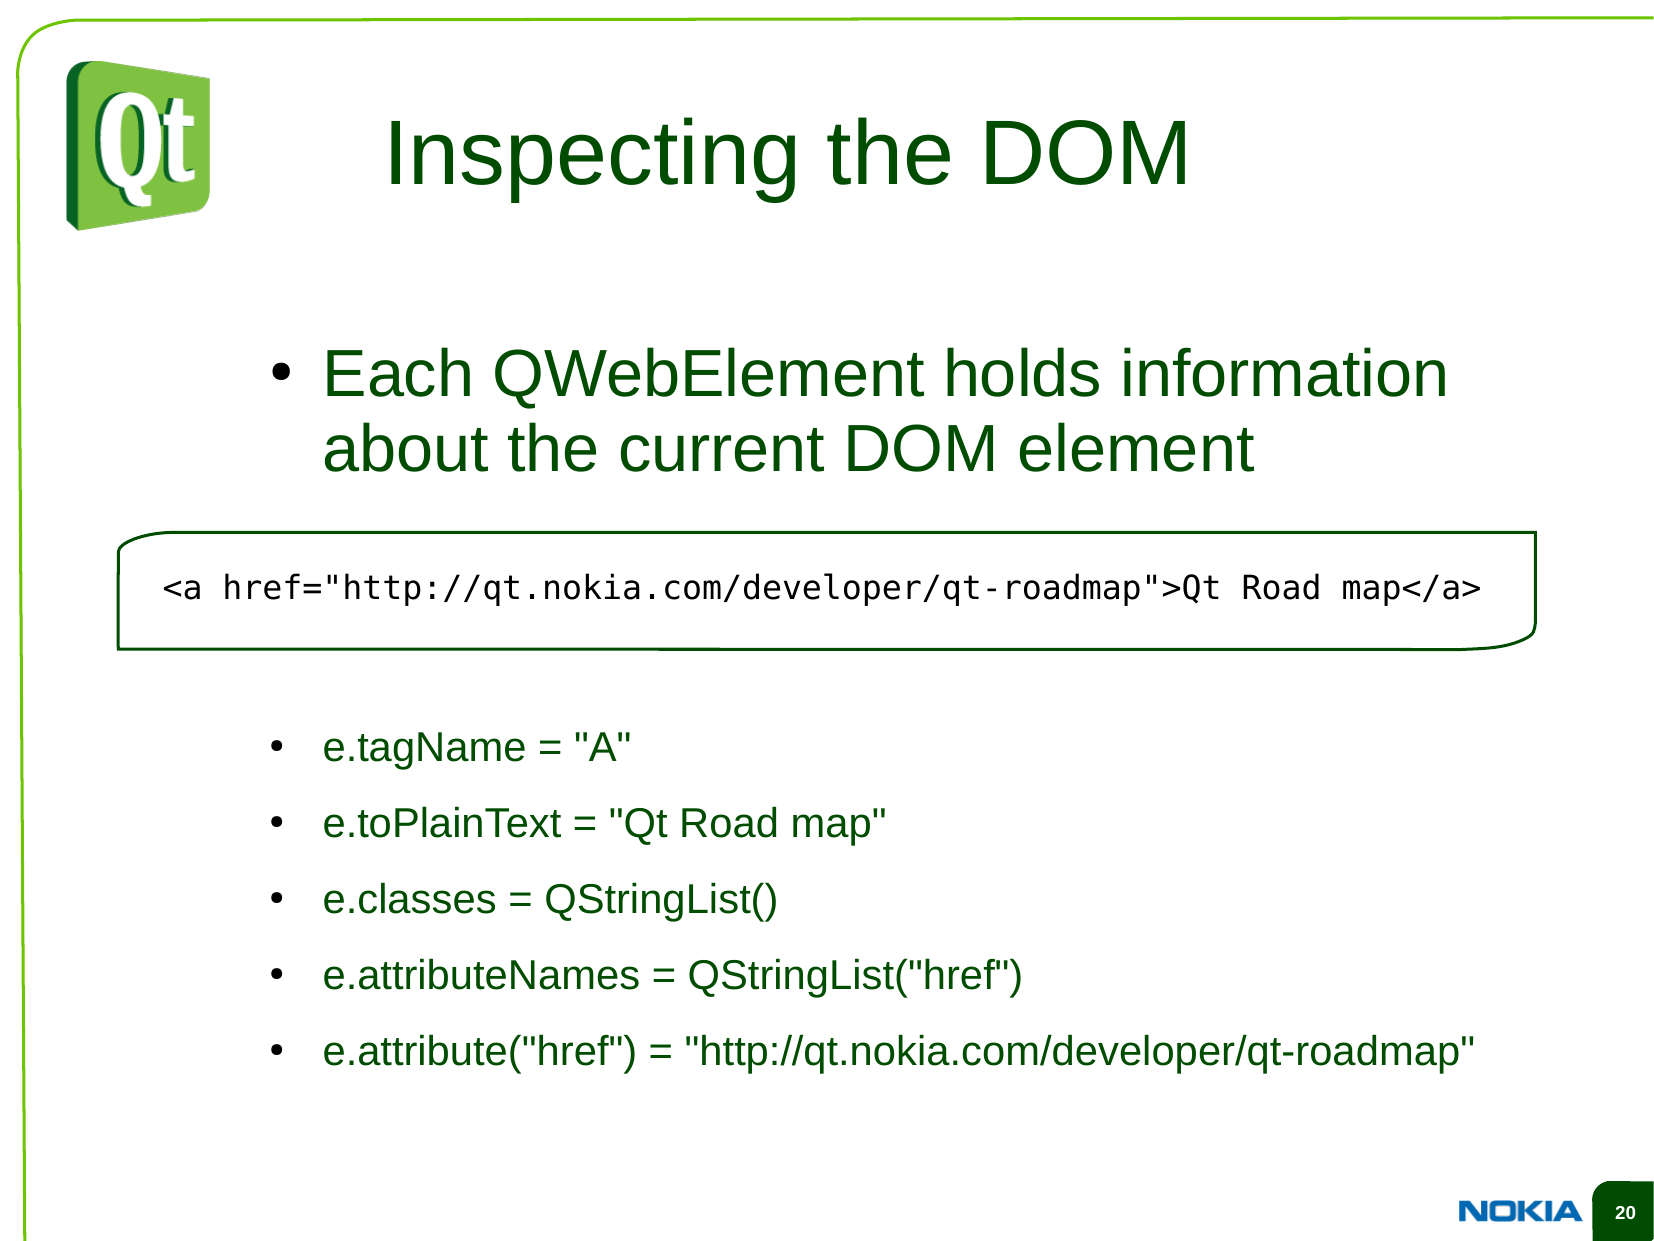

# Inspecting the DOM
Each QWebElement holds information about the current DOM element
e.tagName = "A"
e.toPlainText = "Qt Road map"
e.classes = QStringList()
e.attributeNames = QStringList("href")
e.attribute("href") = "http://qt.nokia.com/developer/qt-roadmap"
<a href="http://qt.nokia.com/developer/qt-roadmap">Qt Road map</a>